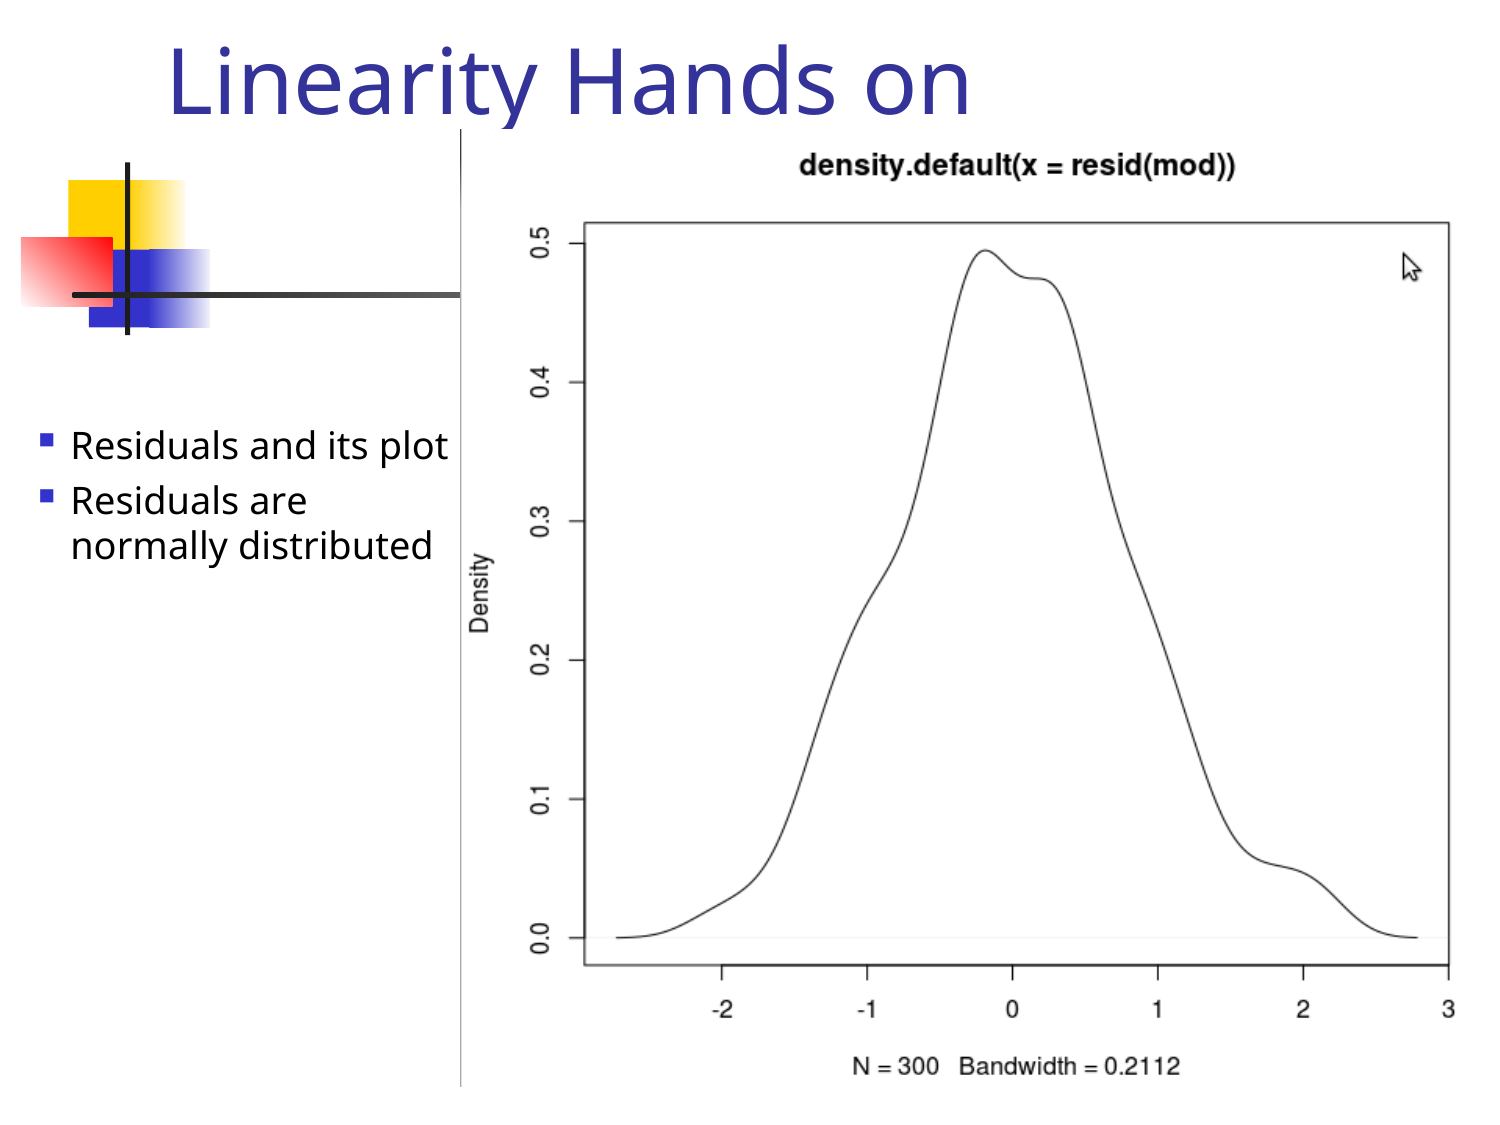

# Linearity Hands on
Residuals and its plot
Residuals are normally distributed